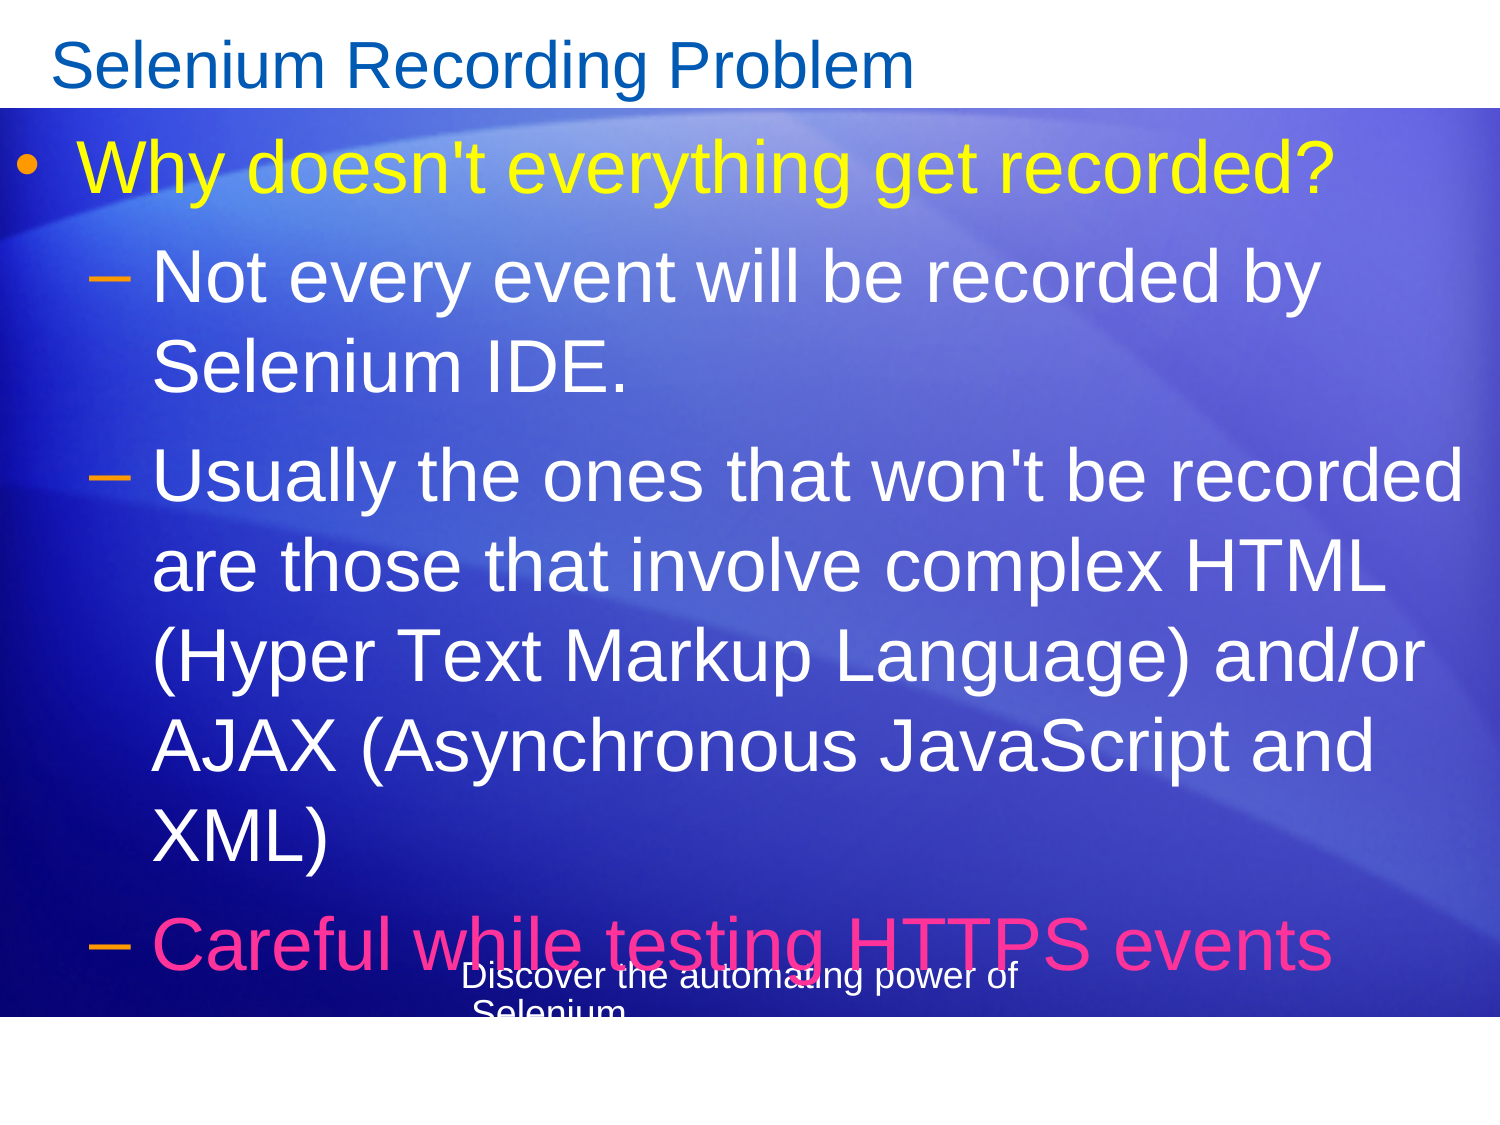

# Selenium Recording Problem
Why doesn't everything get recorded?
Not every event will be recorded by Selenium IDE.
Usually the ones that won't be recorded are those that involve complex HTML (Hyper Text Markup Language) and/or AJAX (Asynchronous JavaScript and XML)
Careful while testing HTTPS events
Discover the automating power of Selenium
11